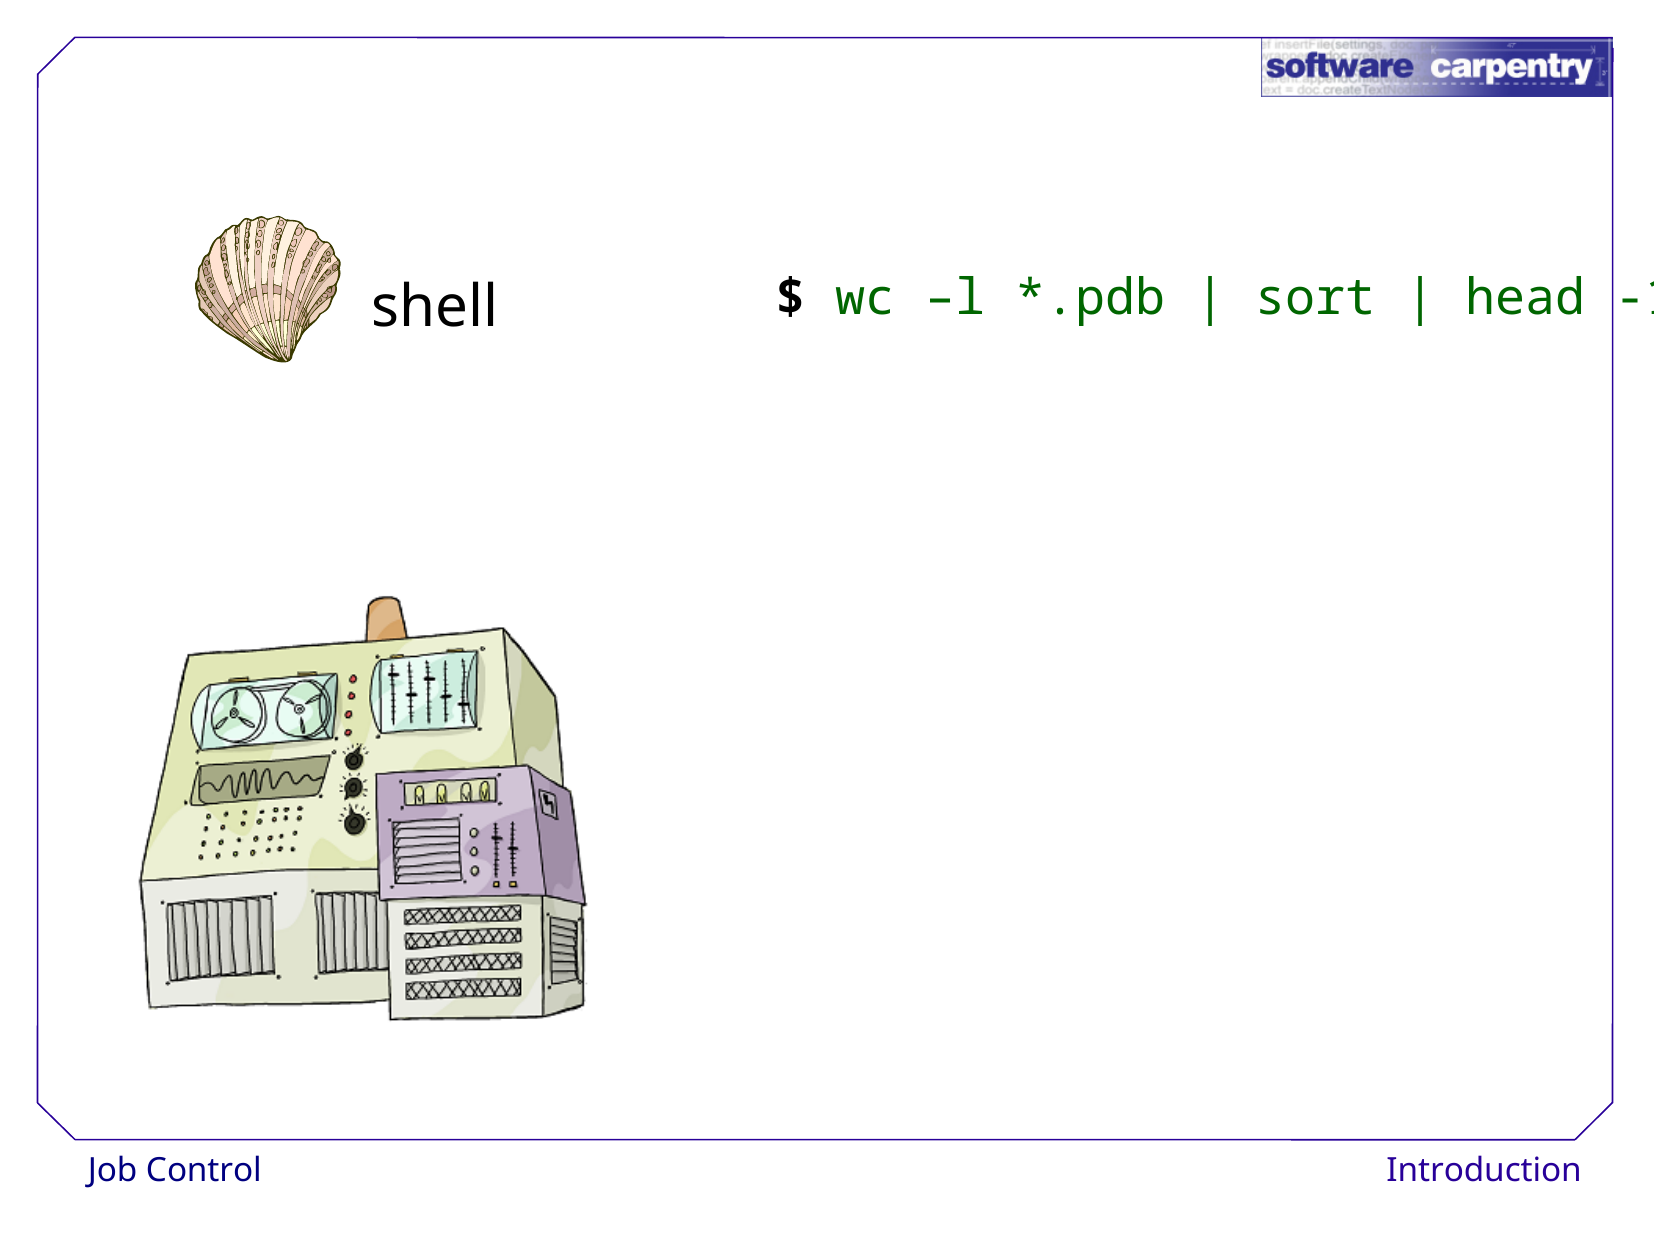

shell
$ wc –l *.pdb | sort | head -1